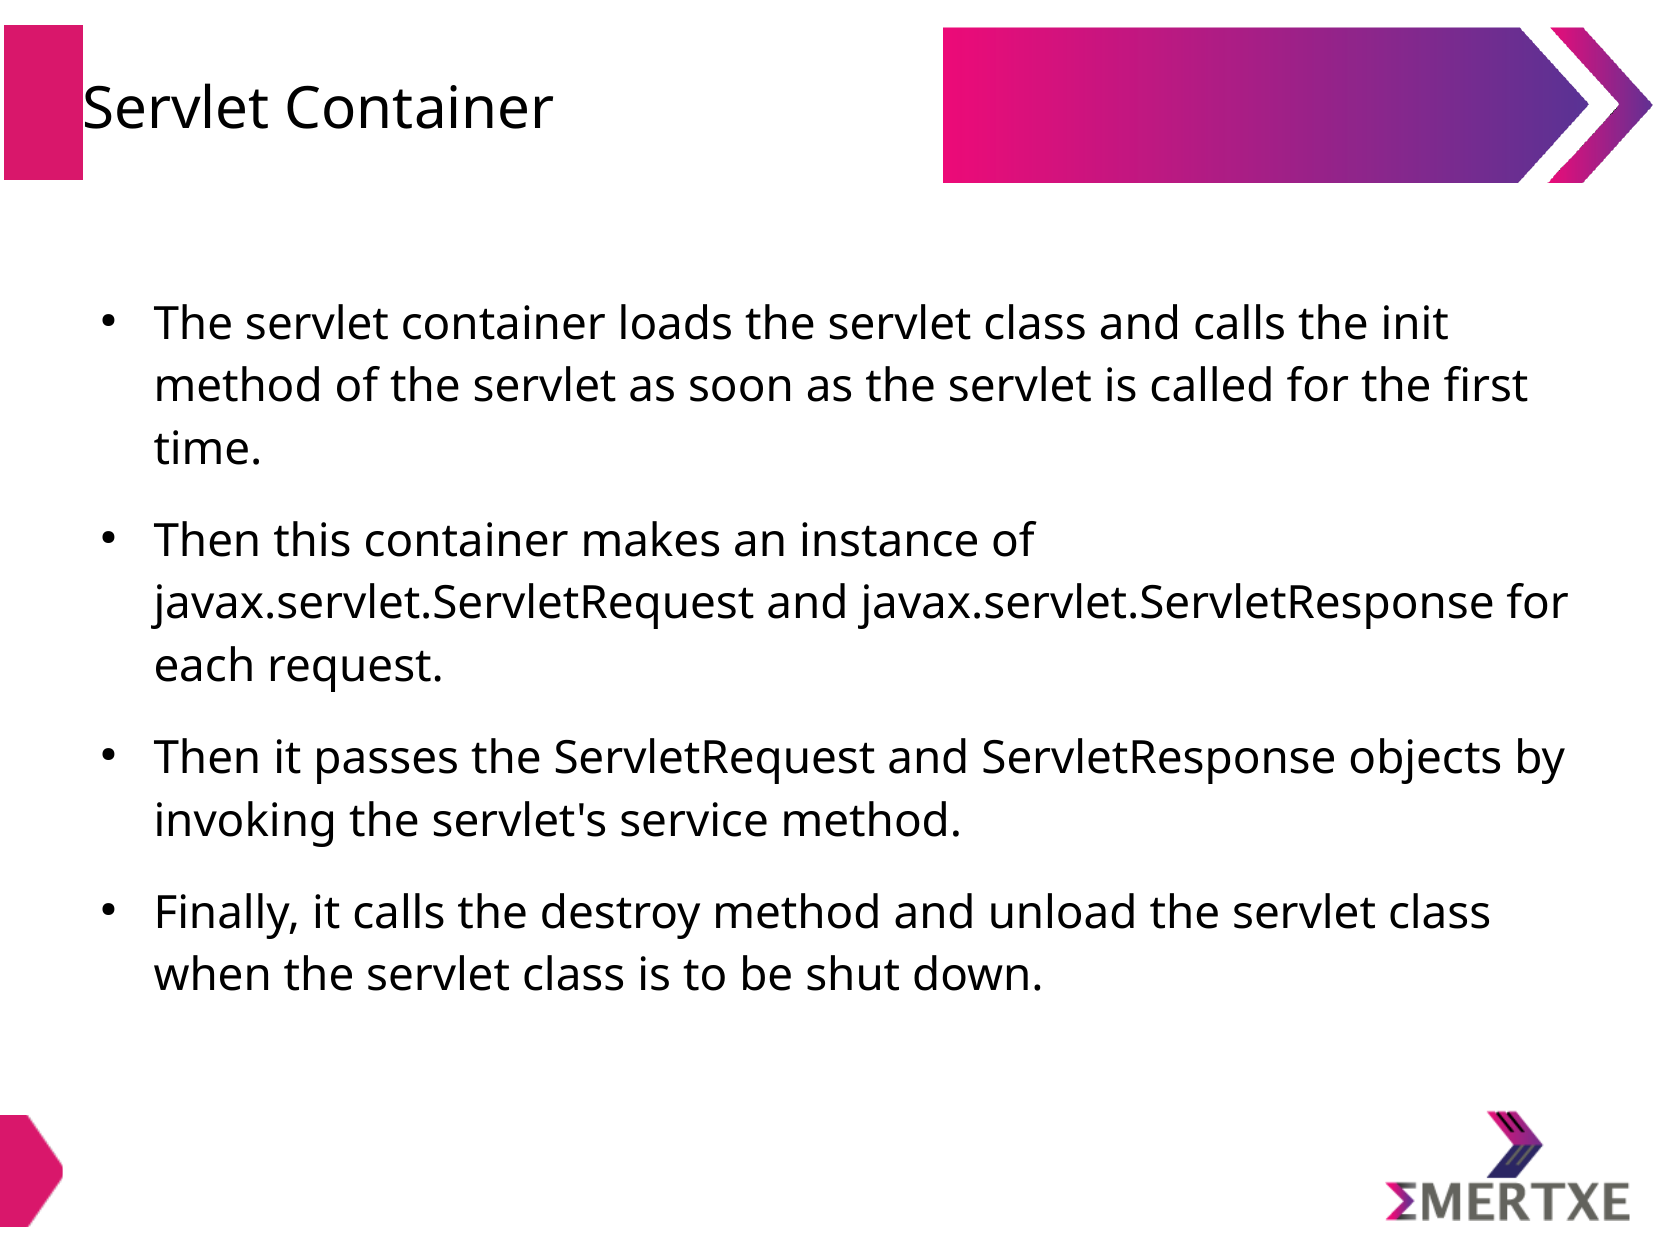

# Servlet Container
The servlet container loads the servlet class and calls the init method of the servlet as soon as the servlet is called for the first time.
Then this container makes an instance of javax.servlet.ServletRequest and javax.servlet.ServletResponse for each request.
Then it passes the ServletRequest and ServletResponse objects by invoking the servlet's service method.
Finally, it calls the destroy method and unload the servlet class when the servlet class is to be shut down.